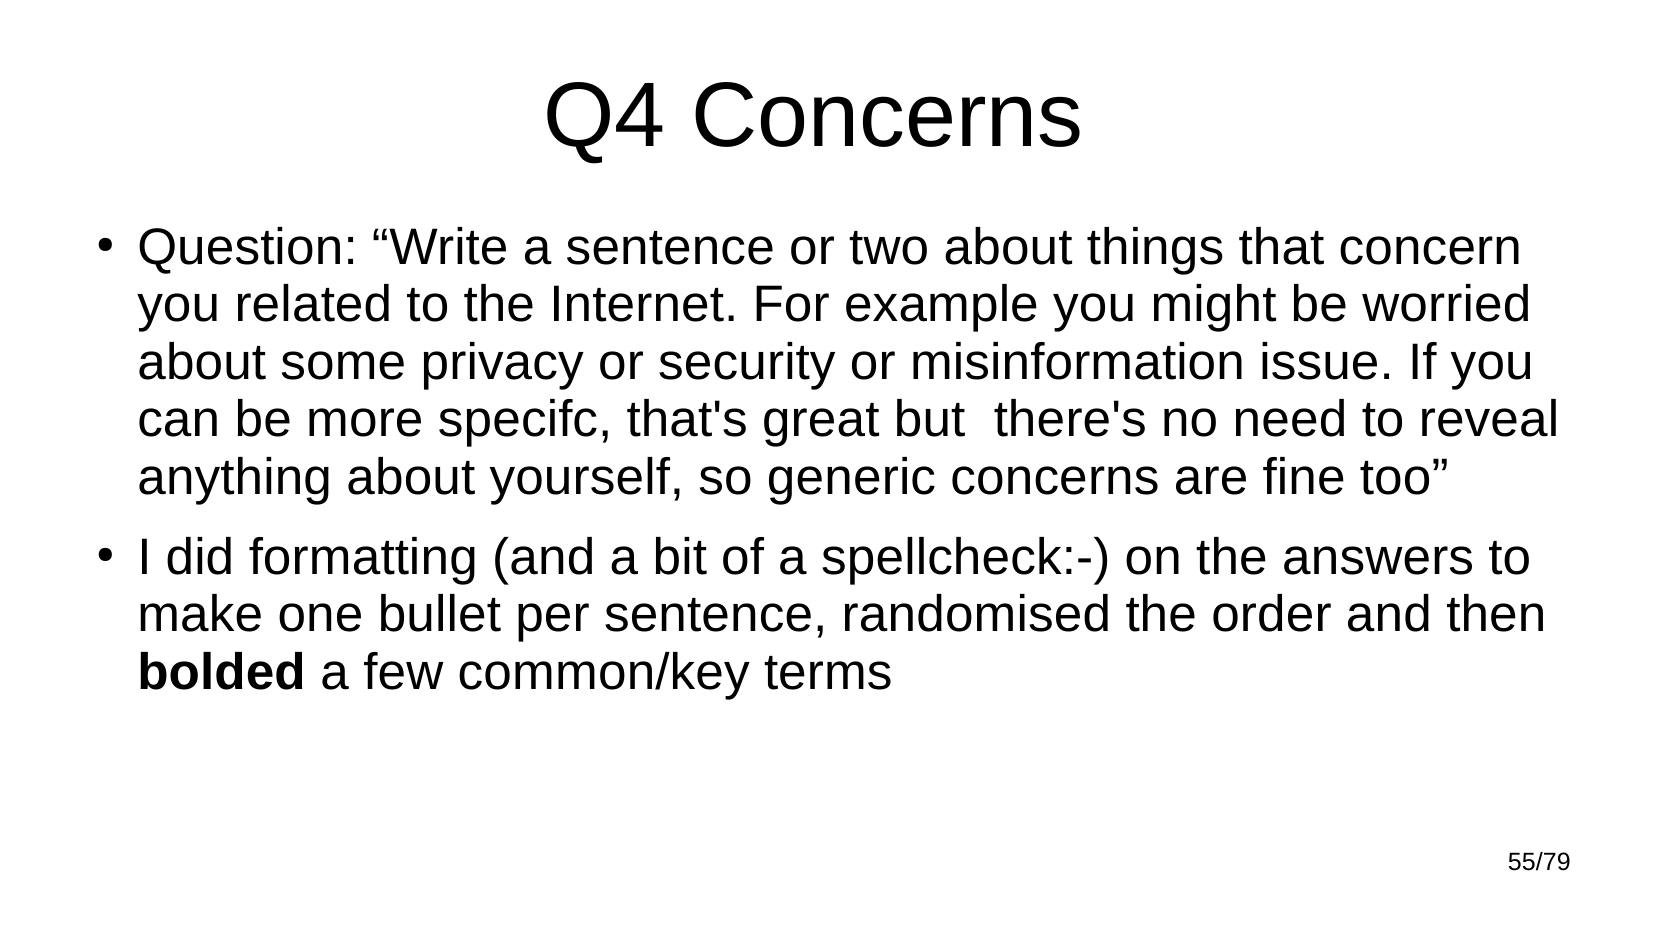

# Q4 Concerns
Question: “Write a sentence or two about things that concern you related to the Internet. For example you might be worried about some privacy or security or misinformation issue. If you can be more specifc, that's great but there's no need to reveal anything about yourself, so generic concerns are fine too”
I did formatting (and a bit of a spellcheck:-) on the answers to make one bullet per sentence, randomised the order and then bolded a few common/key terms
55